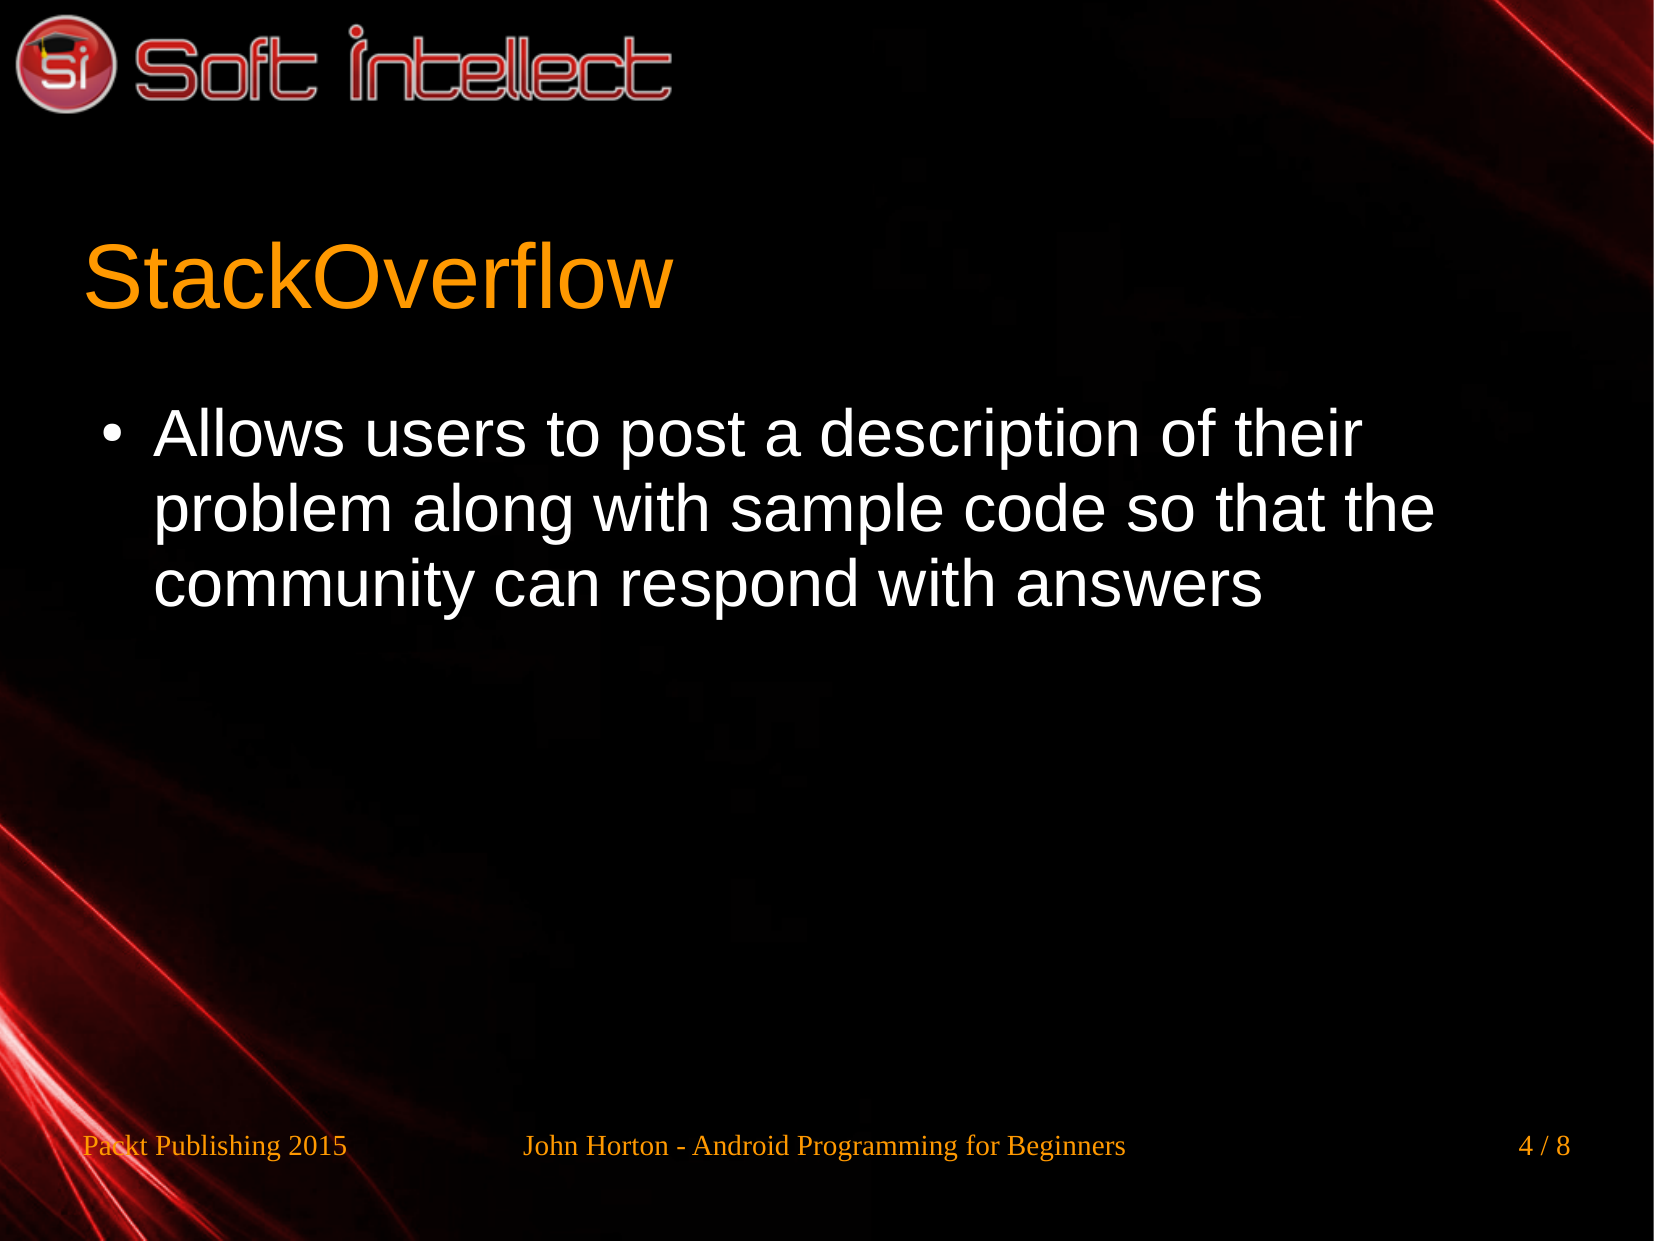

# StackOverflow
Allows users to post a description of their problem along with sample code so that the community can respond with answers
Packt Publishing 2015
John Horton - Android Programming for Beginners
4